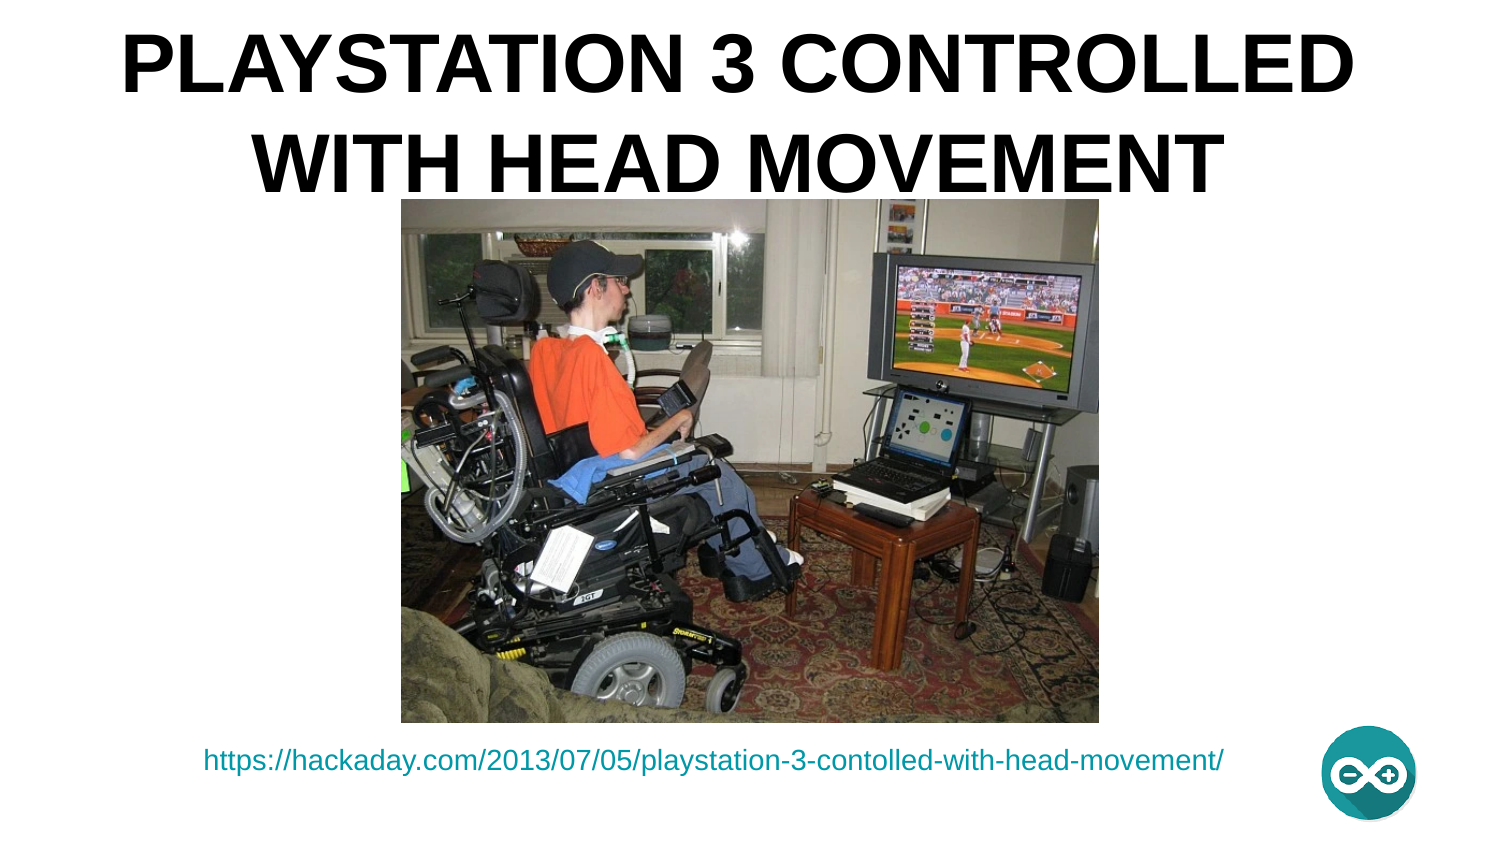

# PLAYSTATION 3 CONTROLLED WITH HEAD MOVEMENT
https://hackaday.com/2013/07/05/playstation-3-contolled-with-head-movement/